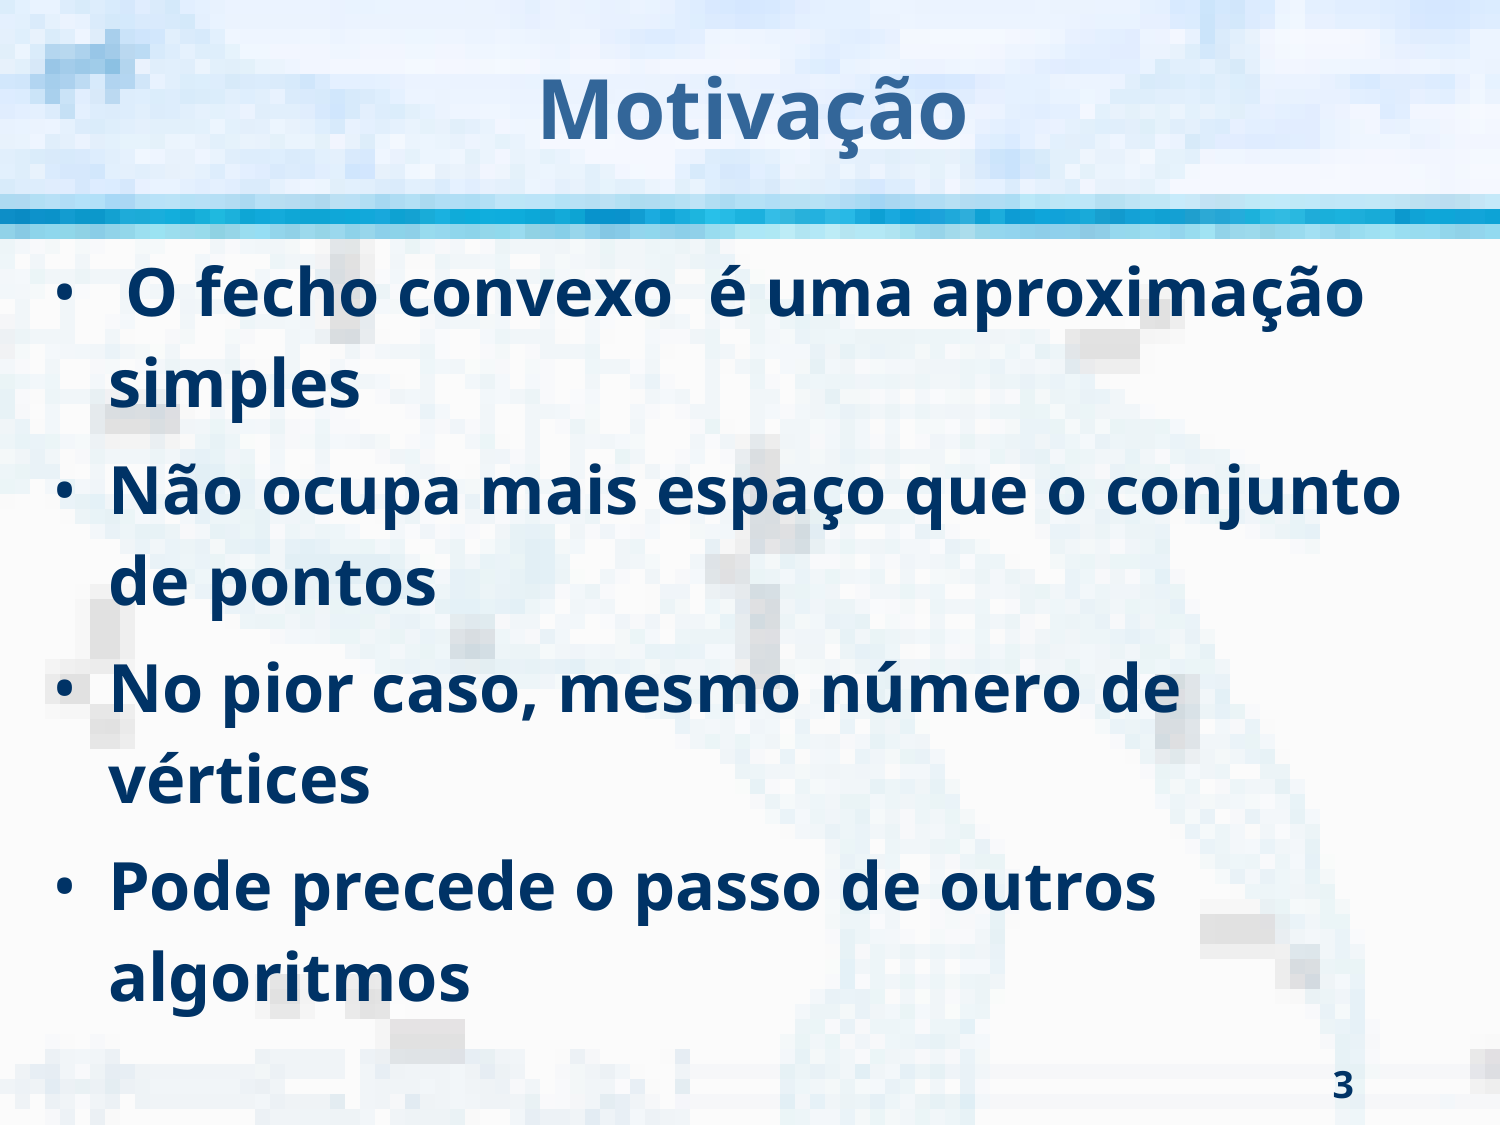

Motivação
 O fecho convexo é uma aproximação simples
Não ocupa mais espaço que o conjunto de pontos
No pior caso, mesmo número de vértices
Pode precede o passo de outros algoritmos